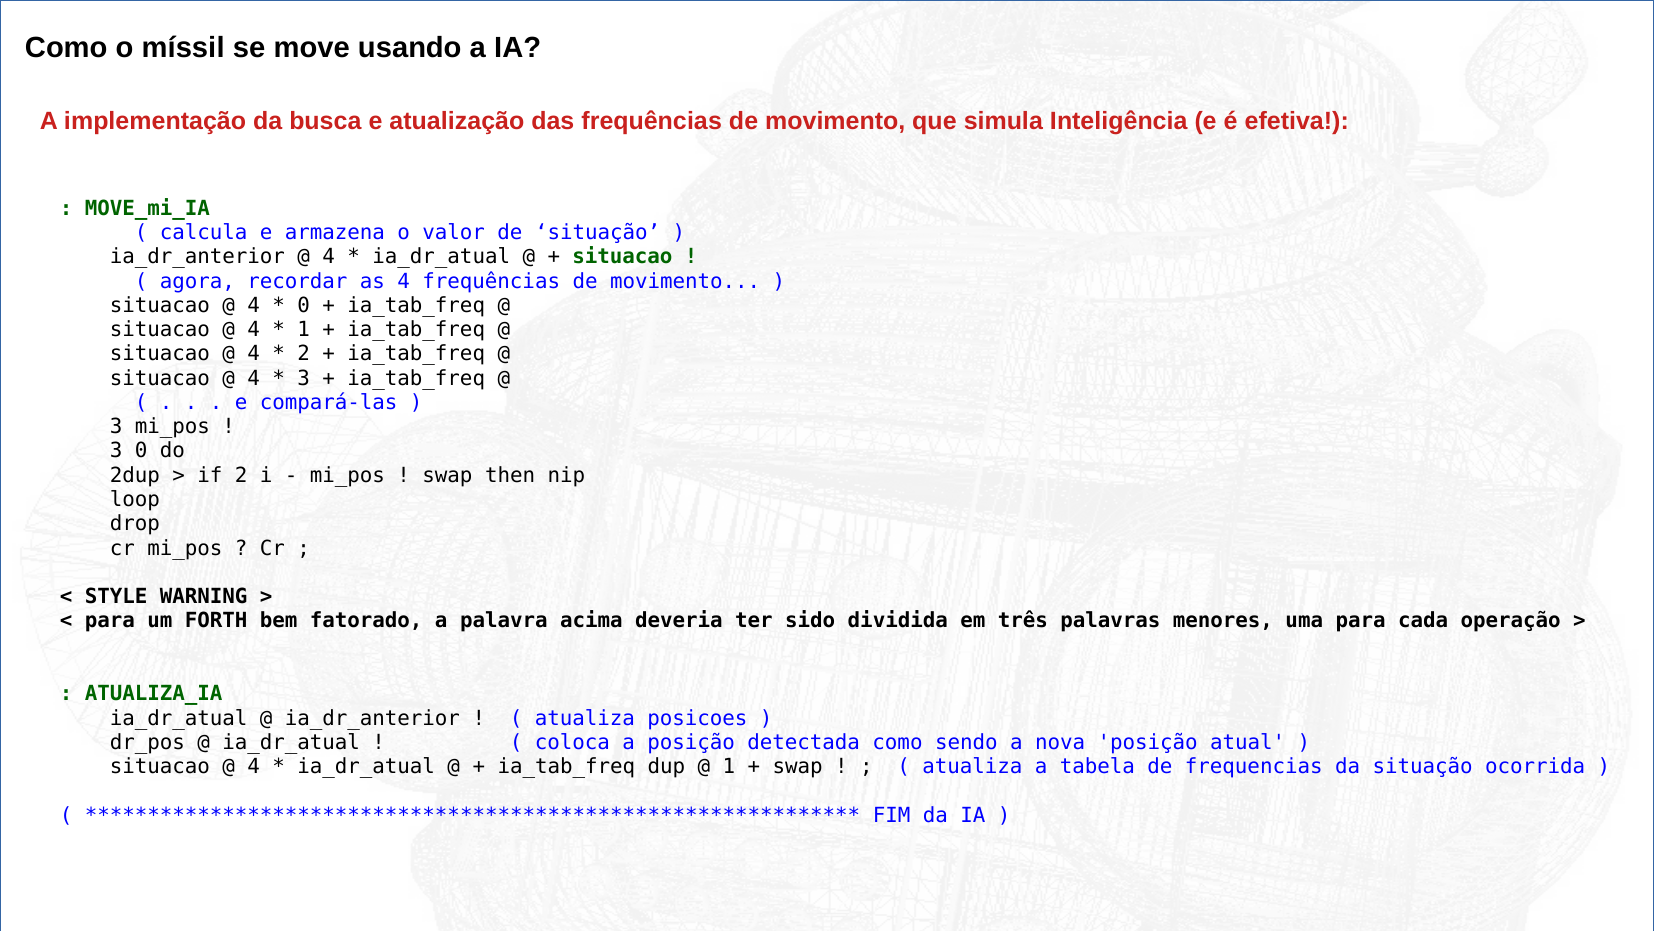

Como o míssil se move usando a IA?
A implementação da busca e atualização das frequências de movimento, que simula Inteligência (e é efetiva!):
: MOVE_mi_IA
	( calcula e armazena o valor de ‘situação’ )
 ia_dr_anterior @ 4 * ia_dr_atual @ + situacao !
	( agora, recordar as 4 frequências de movimento... )
 situacao @ 4 * 0 + ia_tab_freq @
 situacao @ 4 * 1 + ia_tab_freq @
 situacao @ 4 * 2 + ia_tab_freq @
 situacao @ 4 * 3 + ia_tab_freq @
	( . . . e compará-las )
 3 mi_pos !
 3 0 do
 2dup > if 2 i - mi_pos ! swap then nip
 loop
 drop
 cr mi_pos ? Cr ;
< STYLE WARNING >
< para um FORTH bem fatorado, a palavra acima deveria ter sido dividida em três palavras menores, uma para cada operação >
: ATUALIZA_IA
 ia_dr_atual @ ia_dr_anterior ! ( atualiza posicoes )
 dr_pos @ ia_dr_atual ! ( coloca a posição detectada como sendo a nova 'posição atual' )
 situacao @ 4 * ia_dr_atual @ + ia_tab_freq dup @ 1 + swap ! ; ( atualiza a tabela de frequencias da situação ocorrida )
( ************************************************************** FIM da IA )